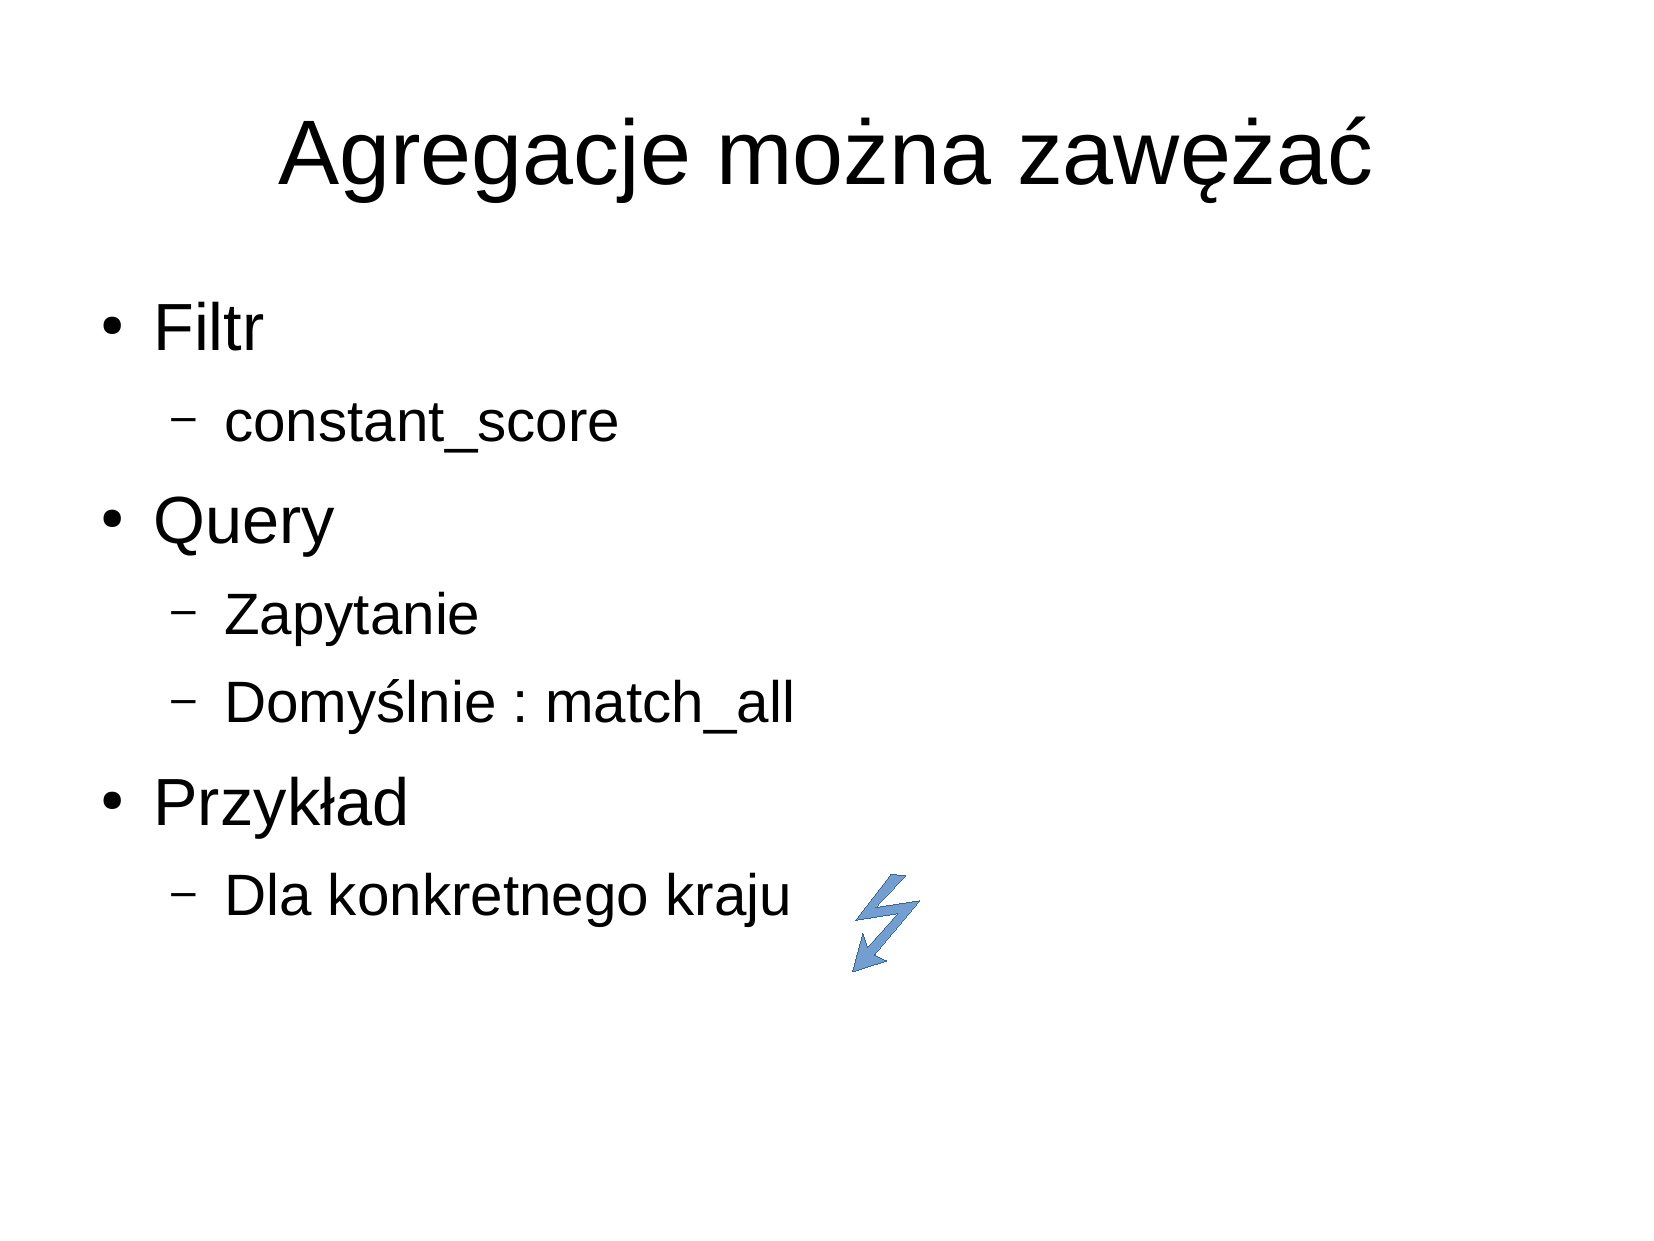

# Agregacje można zawężać
Filtr
constant_score
Query
Zapytanie
Domyślnie : match_all
Przykład
Dla konkretnego kraju